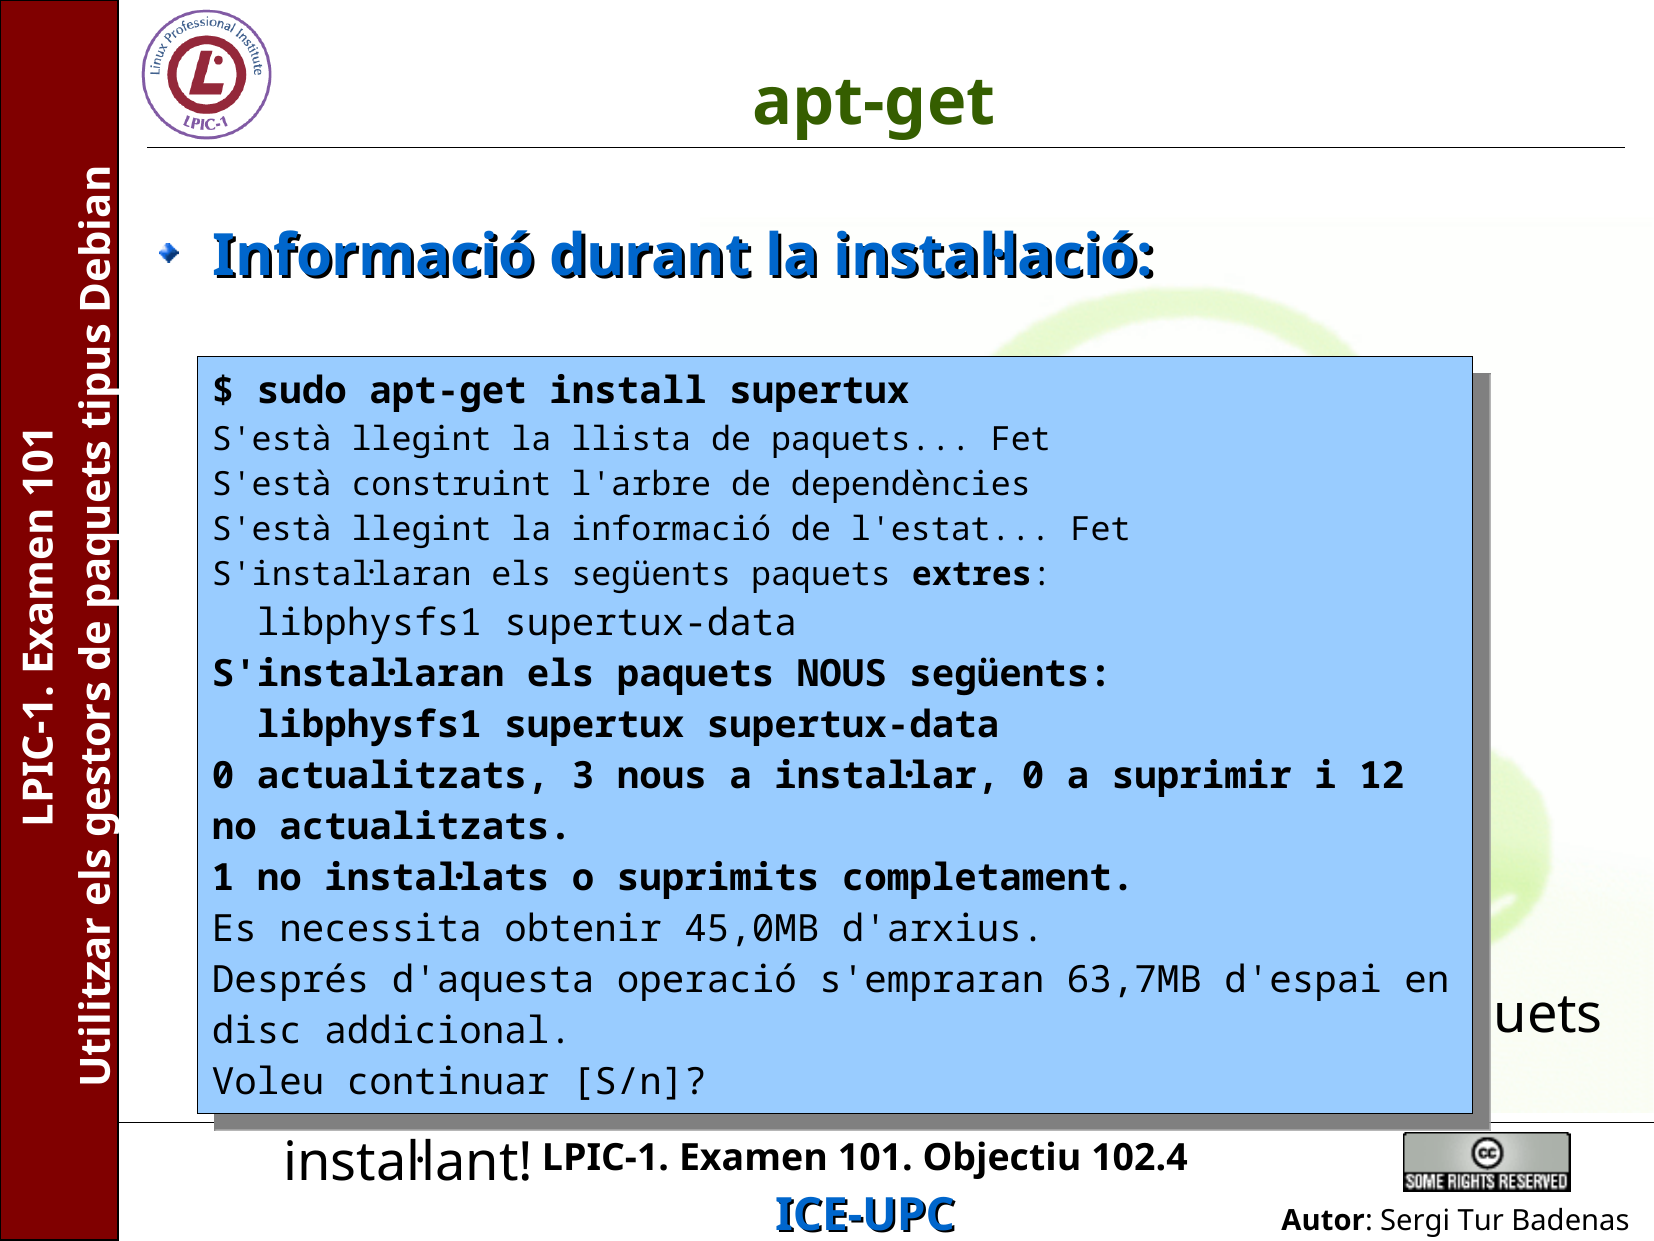

# apt-get
Informació durant la instal·lació:
Atenció: Una instal·lació pot esborrar altres paquets que no siguin compatibles amb el que esteu instal·lant!
$ sudo apt-get install supertux
S'està llegint la llista de paquets... Fet
S'està construint l'arbre de dependències
S'està llegint la informació de l'estat... Fet
S'instal·laran els següents paquets extres:
 libphysfs1 supertux-data
S'instal·laran els paquets NOUS següents:
 libphysfs1 supertux supertux-data
0 actualitzats, 3 nous a instal·lar, 0 a suprimir i 12 no actualitzats.
1 no instal·lats o suprimits completament.
Es necessita obtenir 45,0MB d'arxius.
Després d'aquesta operació s'empraran 63,7MB d'espai en disc addicional.
Voleu continuar [S/n]?